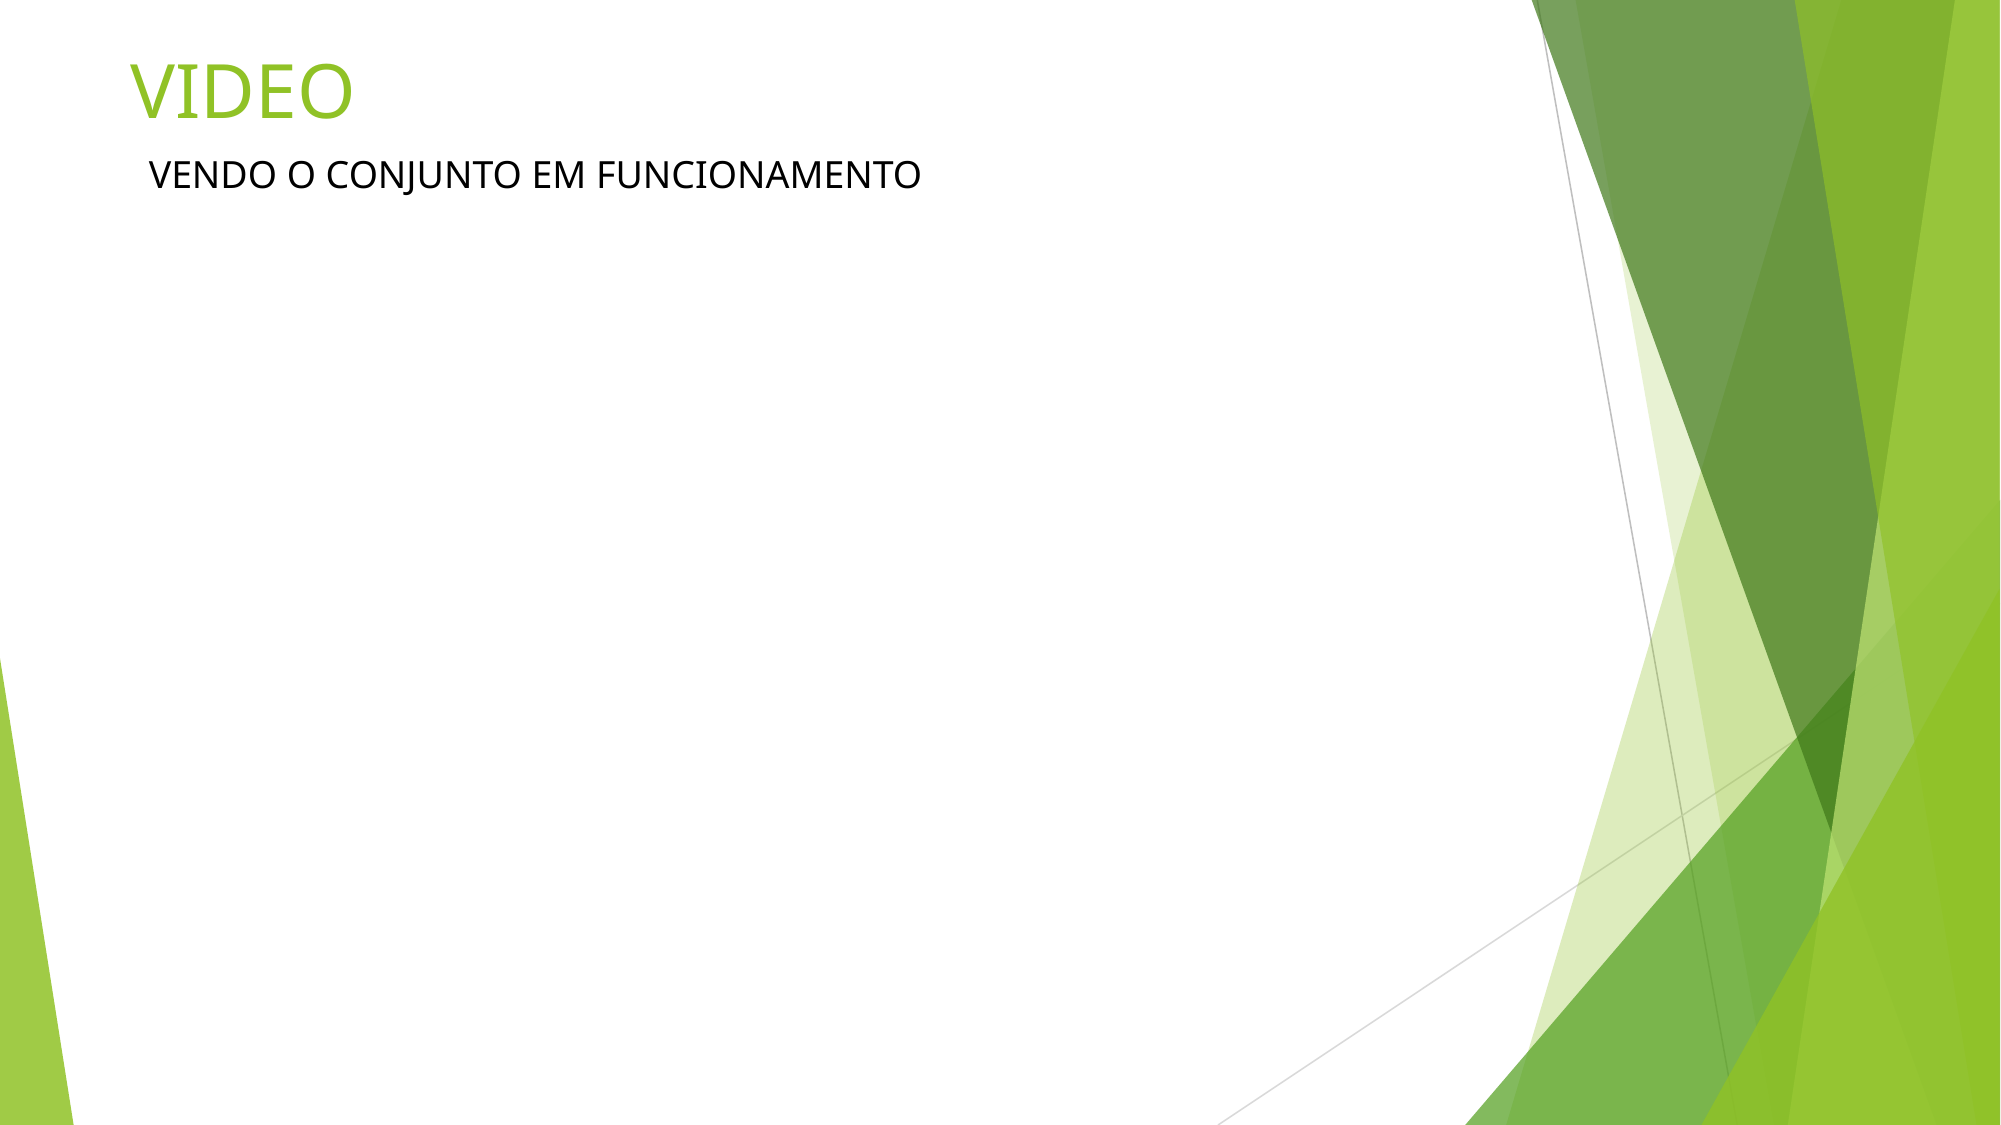

# VIDEO
VENDO O CONJUNTO EM FUNCIONAMENTO